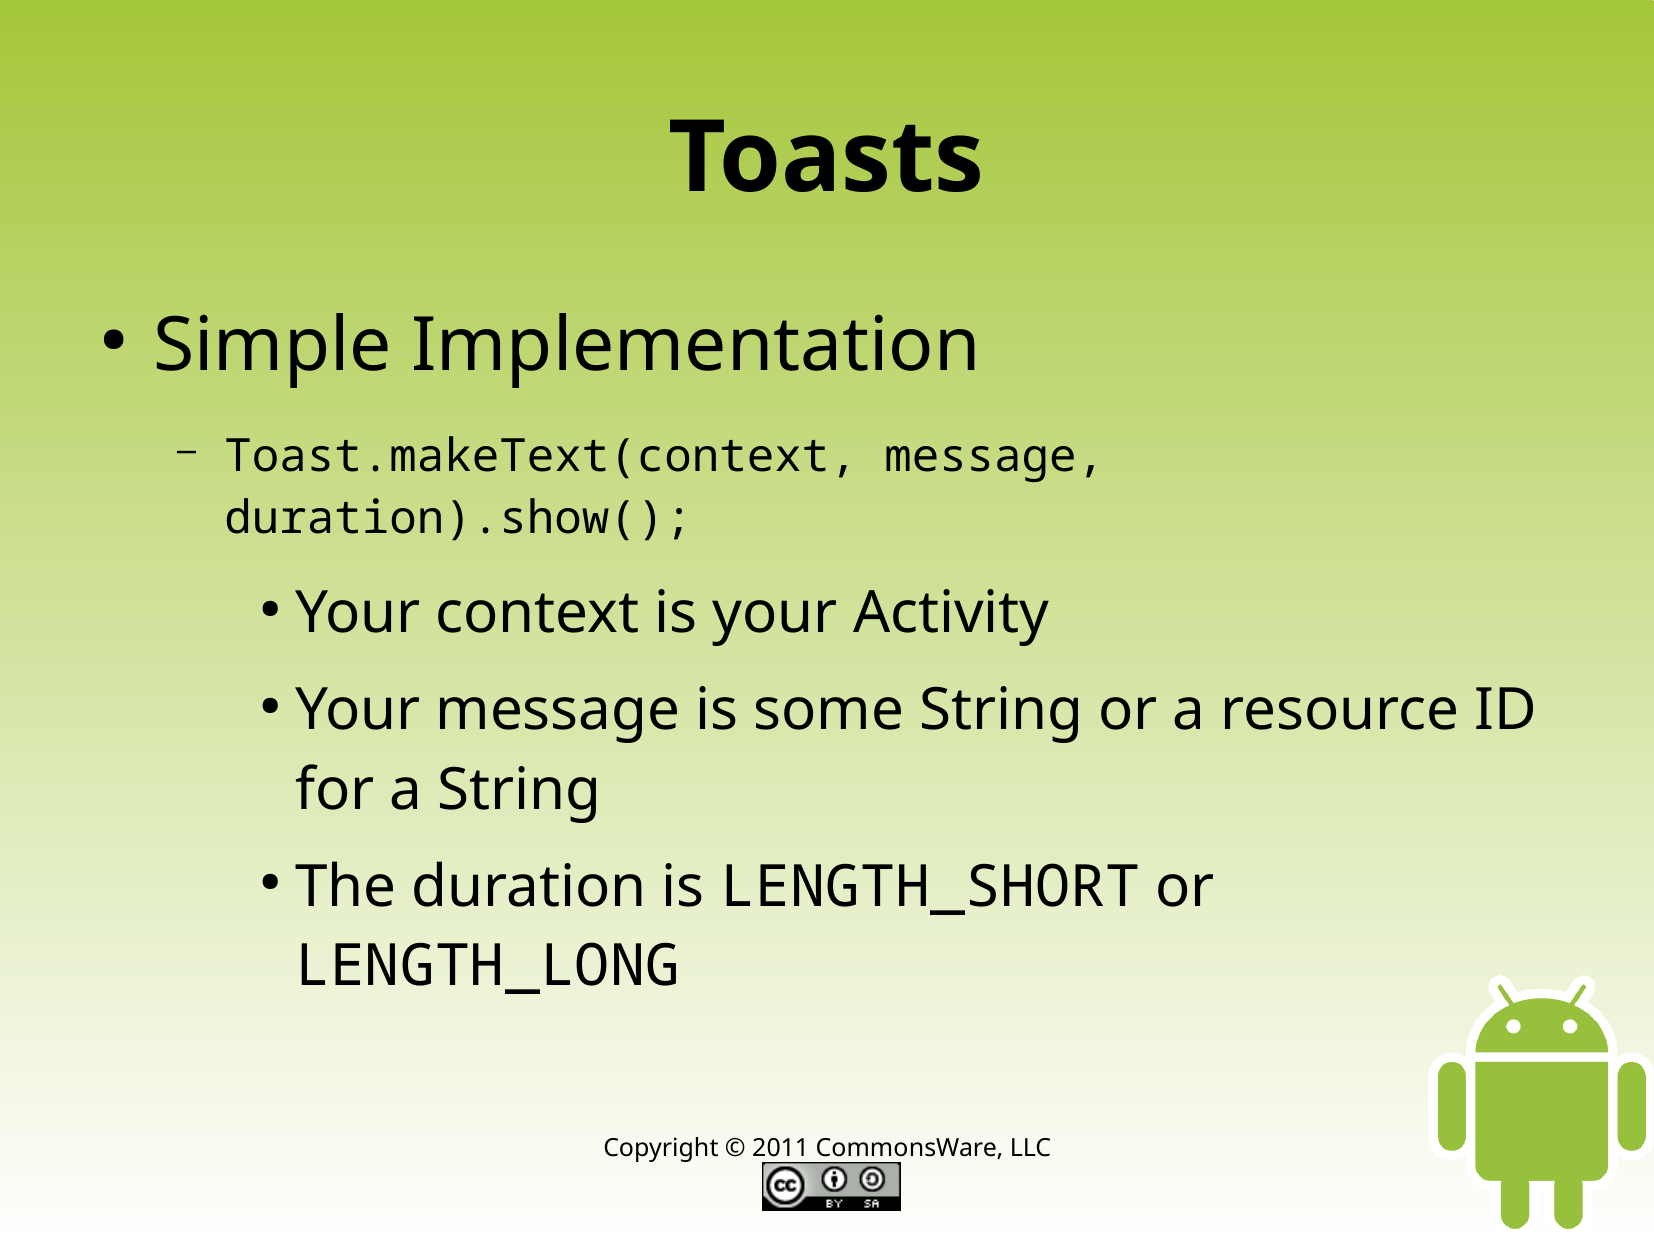

# Toasts
Simple Implementation
Toast.makeText(context, message, duration).show();
Your context is your Activity
Your message is some String or a resource ID for a String
The duration is LENGTH_SHORT or LENGTH_LONG